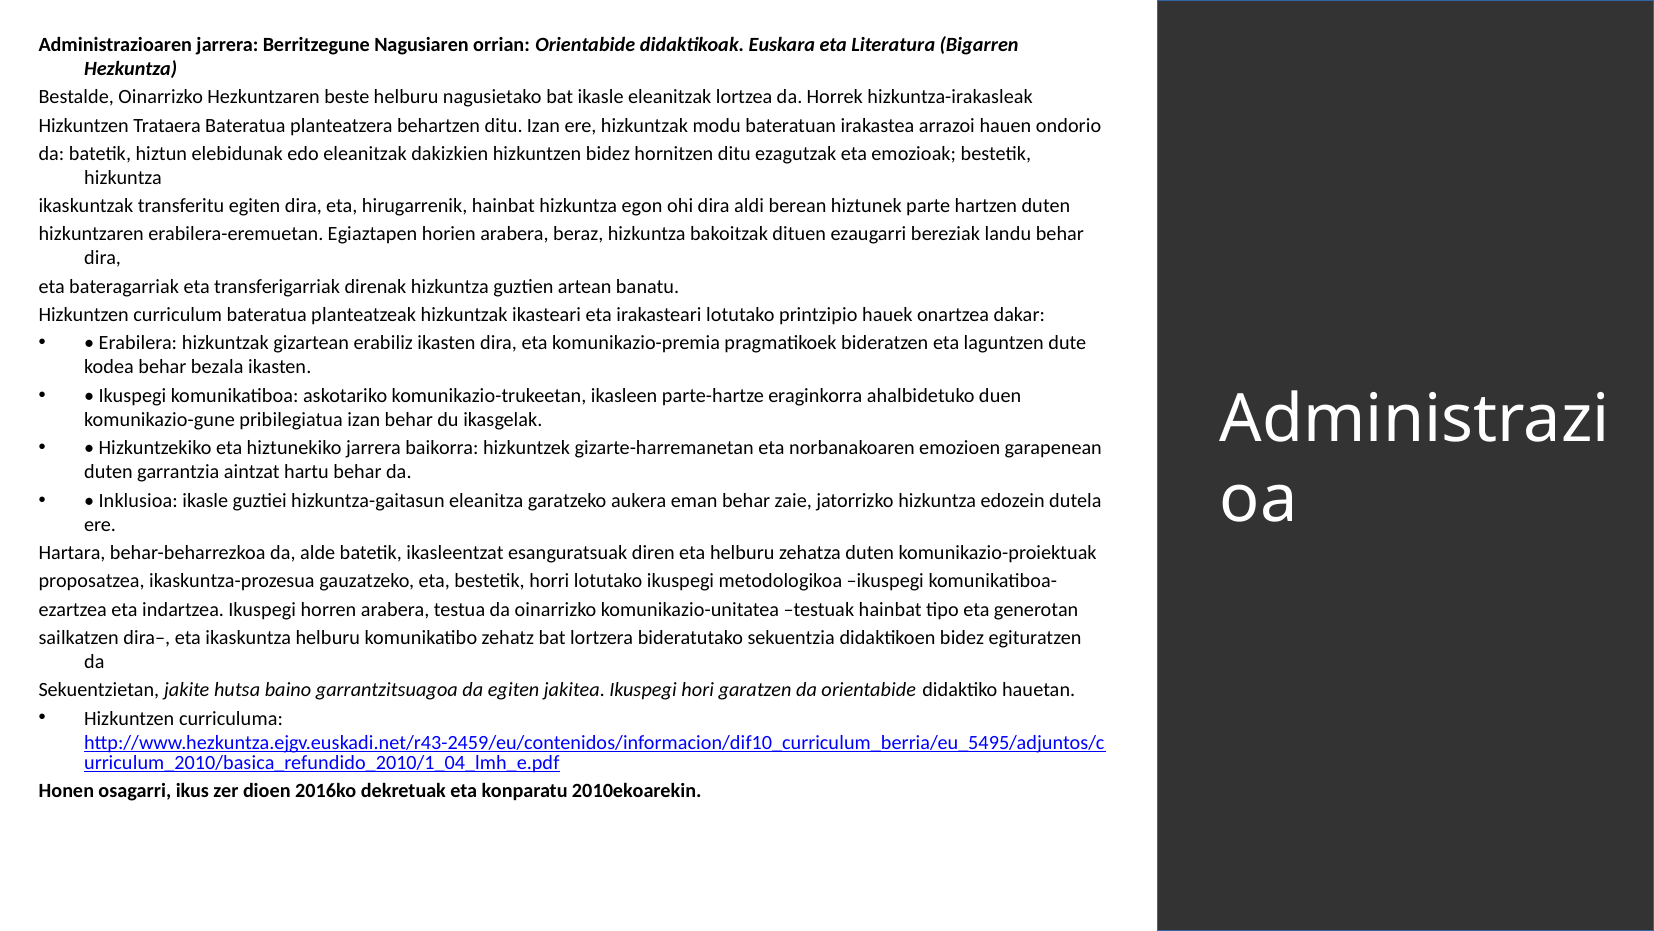

# Administrazioaren jarrera: Berritzegune Nagusiaren orrian: Orientabide didaktikoak. Euskara eta Literatura (Bigarren Hezkuntza)
Bestalde, Oinarrizko Hezkuntzaren beste helburu nagusietako bat ikasle eleanitzak lortzea da. Horrek hizkuntza-irakasleak
Hizkuntzen Trataera Bateratua planteatzera behartzen ditu. Izan ere, hizkuntzak modu bateratuan irakastea arrazoi hauen ondorio
da: batetik, hiztun elebidunak edo eleanitzak dakizkien hizkuntzen bidez hornitzen ditu ezagutzak eta emozioak; bestetik, hizkuntza
ikaskuntzak transferitu egiten dira, eta, hirugarrenik, hainbat hizkuntza egon ohi dira aldi berean hiztunek parte hartzen duten
hizkuntzaren erabilera-eremuetan. Egiaztapen horien arabera, beraz, hizkuntza bakoitzak dituen ezaugarri bereziak landu behar dira,
eta bateragarriak eta transferigarriak direnak hizkuntza guztien artean banatu.
Hizkuntzen curriculum bateratua planteatzeak hizkuntzak ikasteari eta irakasteari lotutako printzipio hauek onartzea dakar:
• Erabilera: hizkuntzak gizartean erabiliz ikasten dira, eta komunikazio-premia pragmatikoek bideratzen eta laguntzen dute kodea behar bezala ikasten.
• Ikuspegi komunikatiboa: askotariko komunikazio-trukeetan, ikasleen parte-hartze eraginkorra ahalbidetuko duen komunikazio-gune pribilegiatua izan behar du ikasgelak.
• Hizkuntzekiko eta hiztunekiko jarrera baikorra: hizkuntzek gizarte-harremanetan eta norbanakoaren emozioen garapenean duten garrantzia aintzat hartu behar da.
• Inklusioa: ikasle guztiei hizkuntza-gaitasun eleanitza garatzeko aukera eman behar zaie, jatorrizko hizkuntza edozein dutela ere.
Hartara, behar-beharrezkoa da, alde batetik, ikasleentzat esanguratsuak diren eta helburu zehatza duten komunikazio-proiektuak
proposatzea, ikaskuntza-prozesua gauzatzeko, eta, bestetik, horri lotutako ikuspegi metodologikoa –ikuspegi komunikatiboa-
ezartzea eta indartzea. Ikuspegi horren arabera, testua da oinarrizko komunikazio-unitatea –testuak hainbat tipo eta generotan
sailkatzen dira–, eta ikaskuntza helburu komunikatibo zehatz bat lortzera bideratutako sekuentzia didaktikoen bidez egituratzen da
Sekuentzietan, jakite hutsa baino garrantzitsuagoa da egiten jakitea. Ikuspegi hori garatzen da orientabide didaktiko hauetan.
Hizkuntzen curriculuma: http://www.hezkuntza.ejgv.euskadi.net/r43-2459/eu/contenidos/informacion/dif10_curriculum_berria/eu_5495/adjuntos/curriculum_2010/basica_refundido_2010/1_04_lmh_e.pdf
Honen osagarri, ikus zer dioen 2016ko dekretuak eta konparatu 2010ekoarekin.
Administrazioa